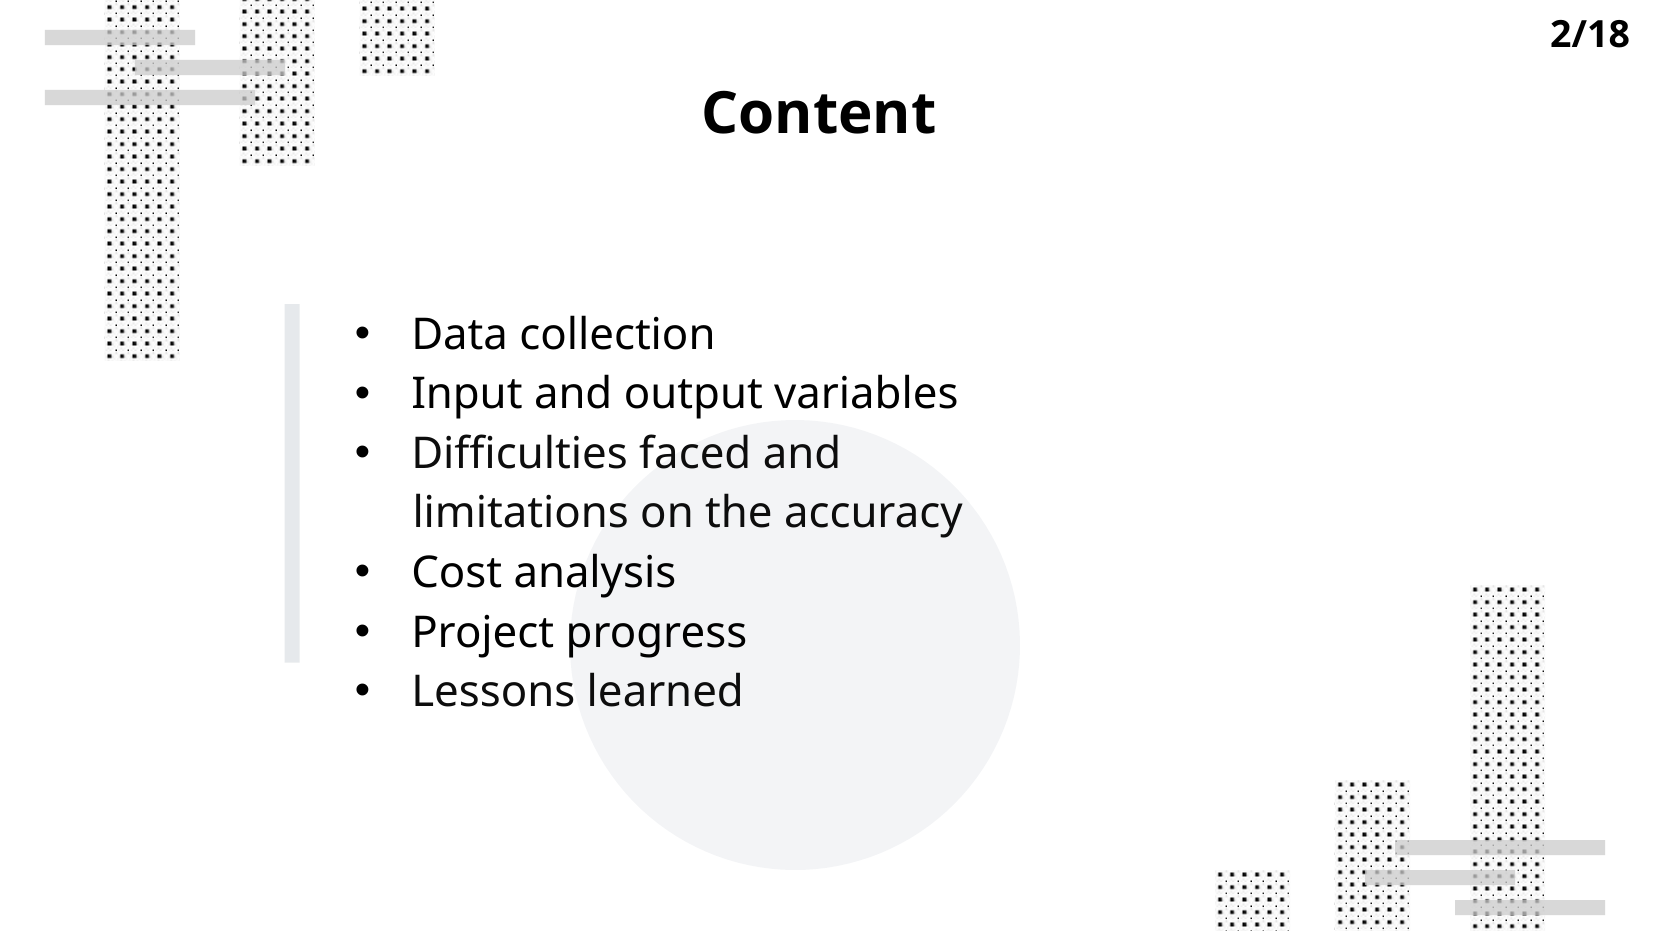

2/18
Content
Data collection
Input and output variables
Difficulties faced and
 limitations on the accuracy
Cost analysis
Project progress
Lessons learned